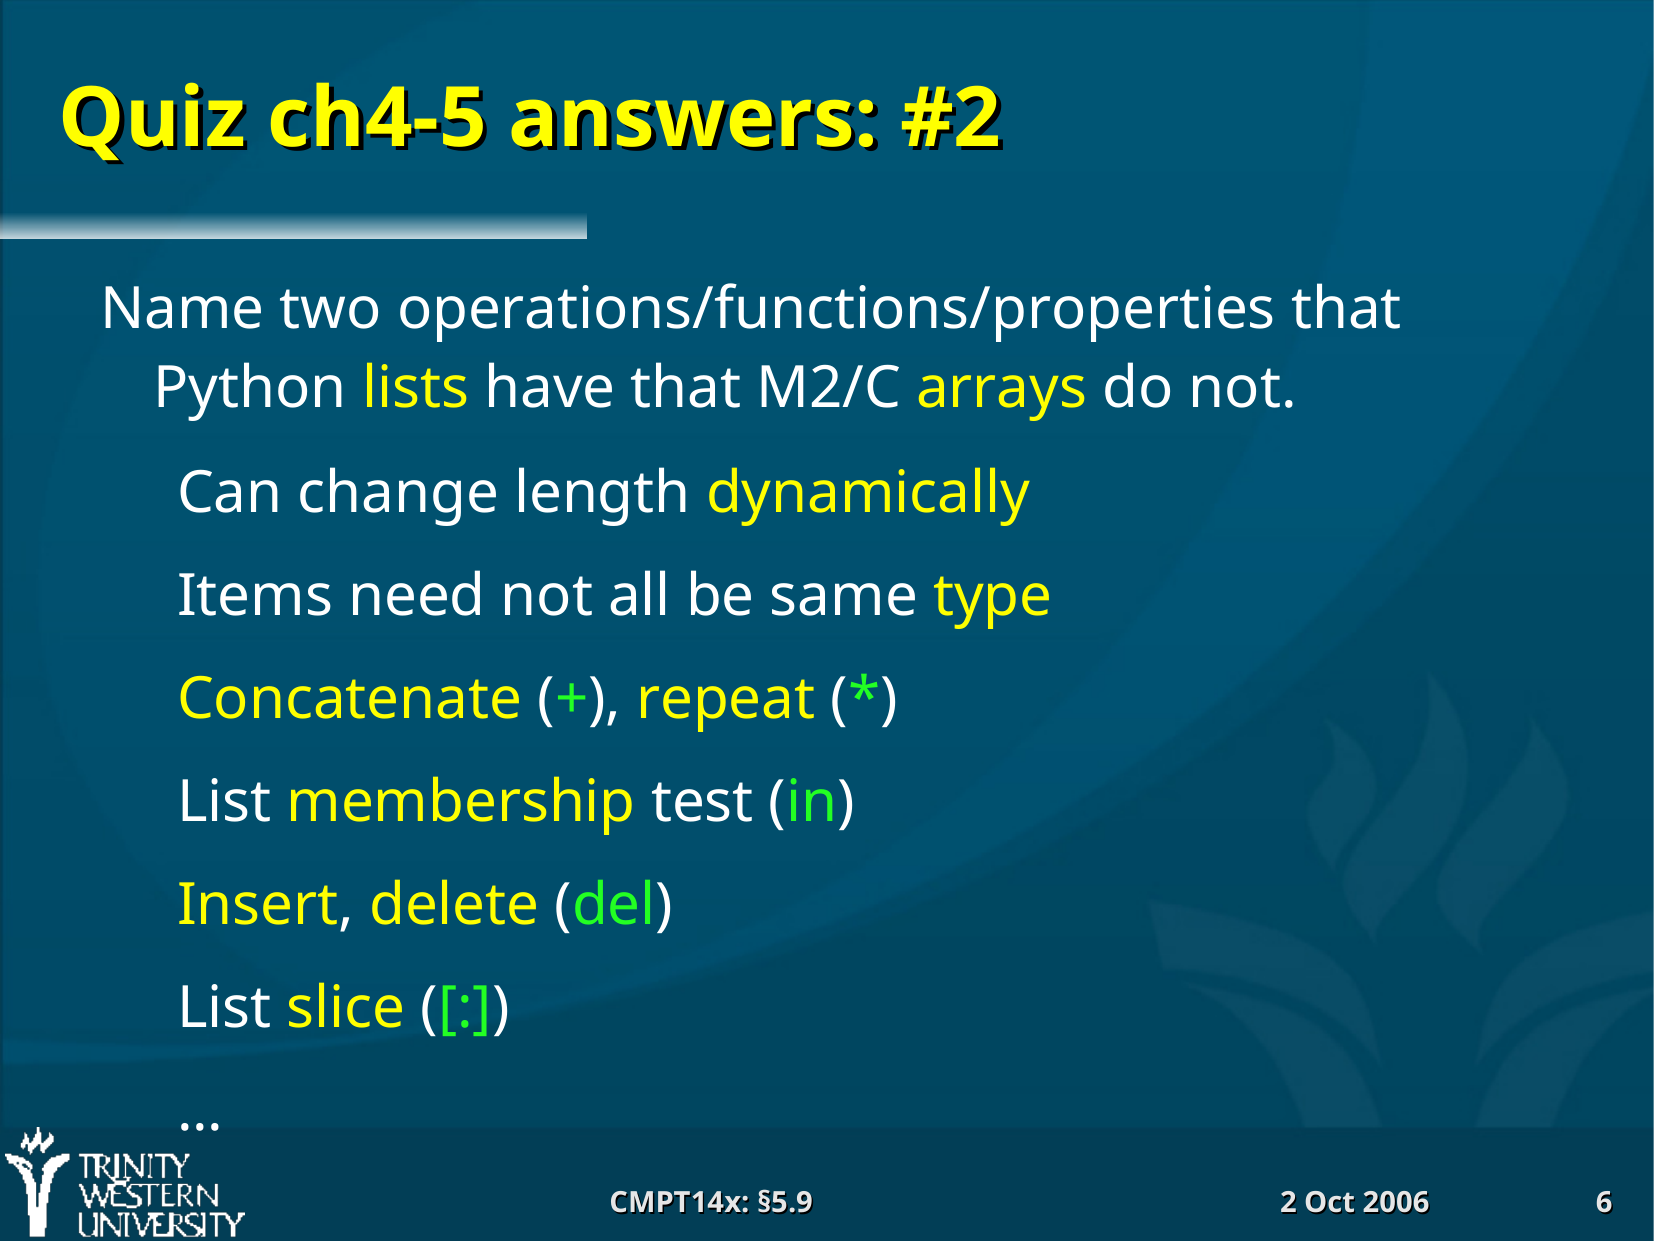

# Quiz ch4-5 answers: #2
Name two operations/functions/properties that Python lists have that M2/C arrays do not.
Can change length dynamically
Items need not all be same type
Concatenate (+), repeat (*)
List membership test (in)
Insert, delete (del)
List slice ([:])
...
CMPT14x: §5.9
2 Oct 2006
6